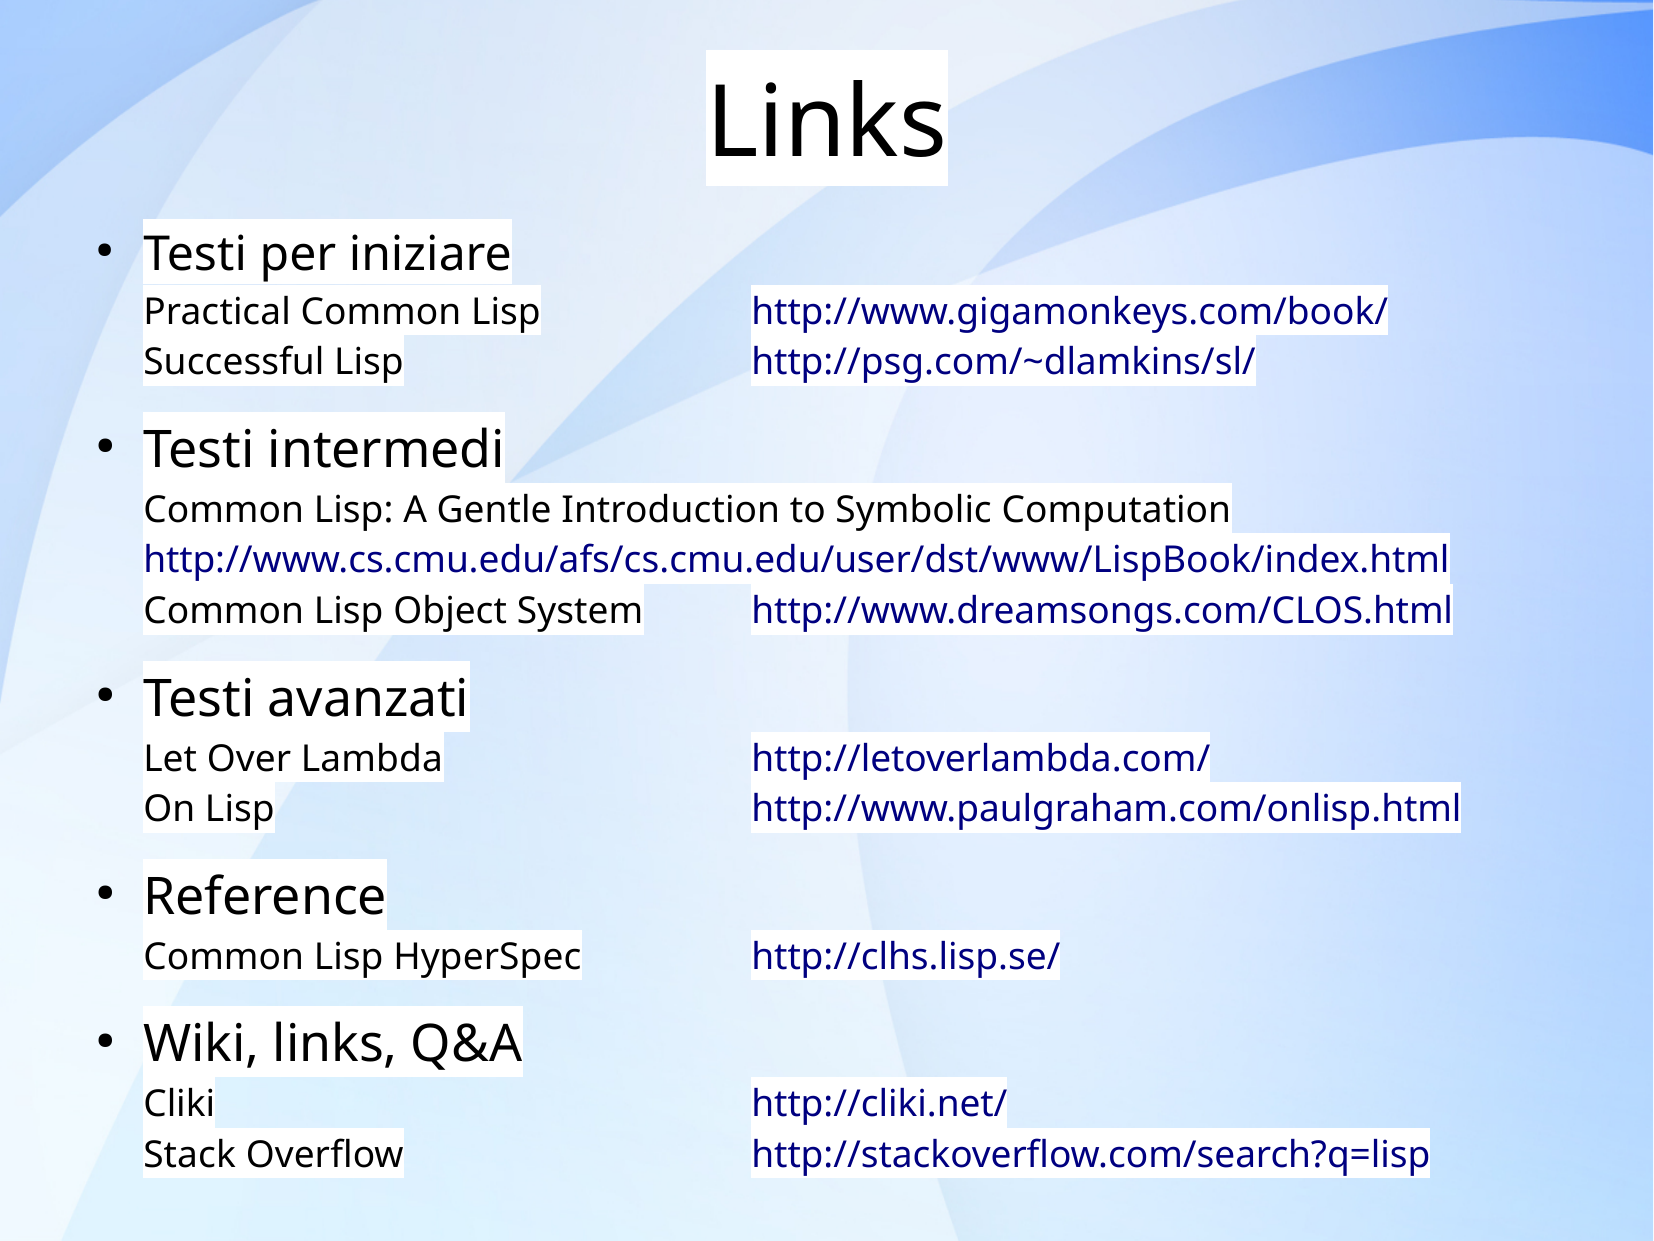

# Links
Testi per iniziare
Practical Common Lisp	http://www.gigamonkeys.com/book/
Successful Lisp	http://psg.com/~dlamkins/sl/
Testi intermedi
Common Lisp: A Gentle Introduction to Symbolic Computationhttp://www.cs.cmu.edu/afs/cs.cmu.edu/user/dst/www/LispBook/index.html
Common Lisp Object System	http://www.dreamsongs.com/CLOS.html
Testi avanzati
Let Over Lambda	http://letoverlambda.com/
On Lisp	http://www.paulgraham.com/onlisp.html
Reference
Common Lisp HyperSpec	http://clhs.lisp.se/
Wiki, links, Q&A
Cliki	http://cliki.net/
Stack Overflow	http://stackoverflow.com/search?q=lisp